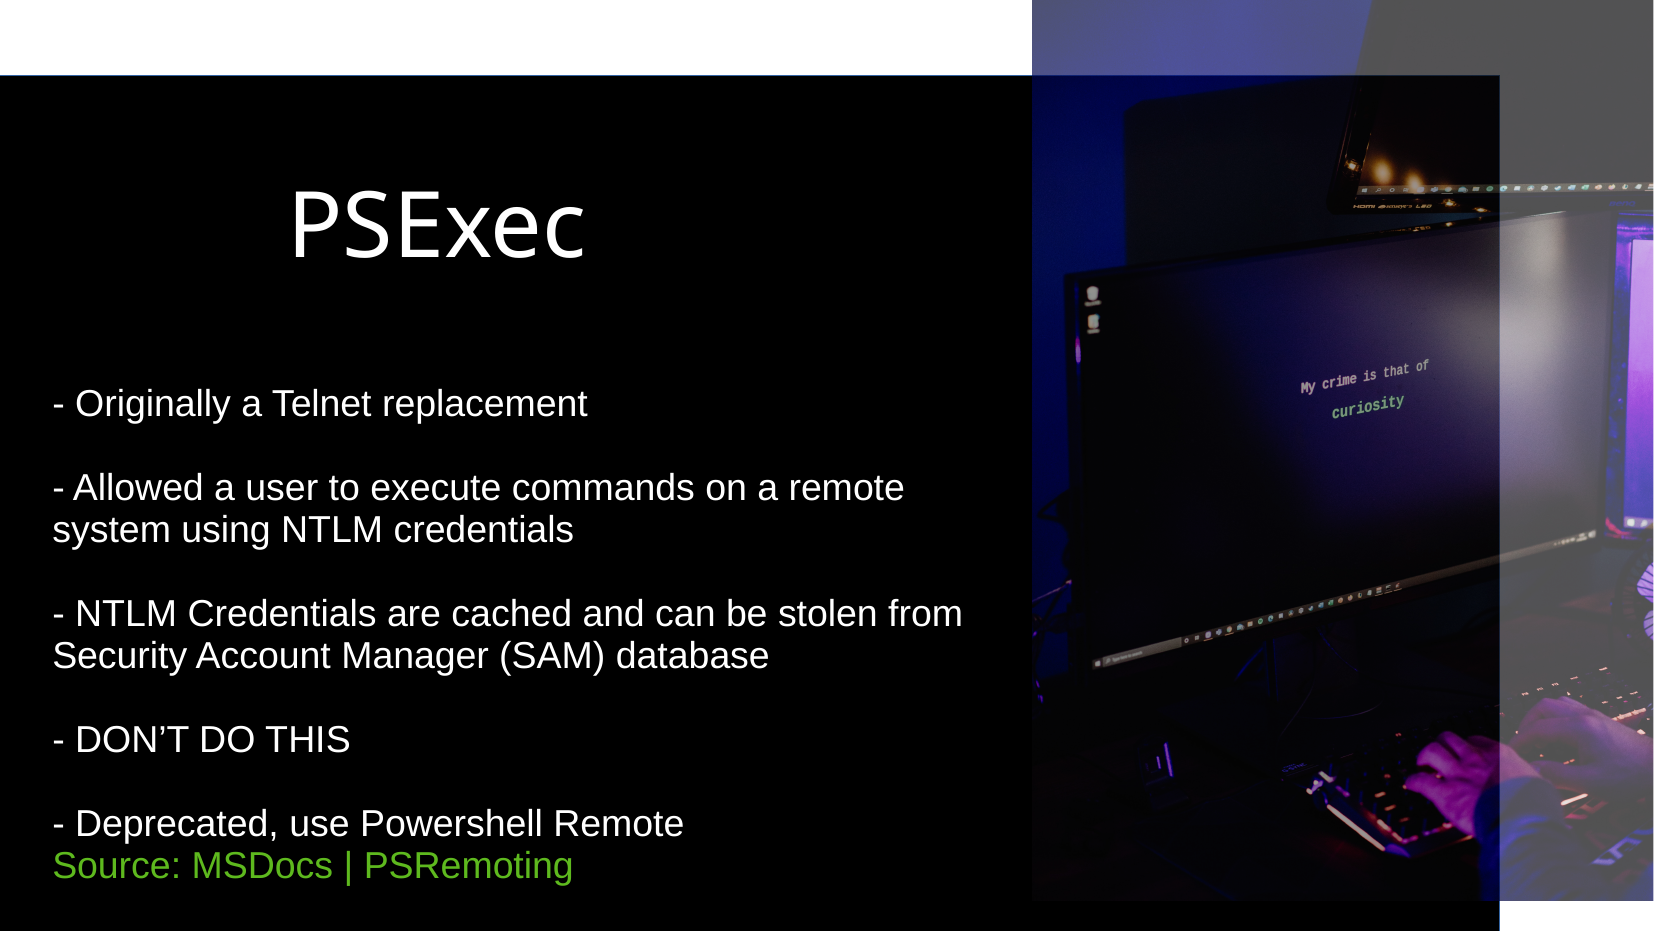

# PSExec
- Originally a Telnet replacement
- Allowed a user to execute commands on a remote system using NTLM credentials
- NTLM Credentials are cached and can be stolen from Security Account Manager (SAM) database
- DON’T DO THIS
- Deprecated, use Powershell Remote
Source: MSDocs | PSRemoting